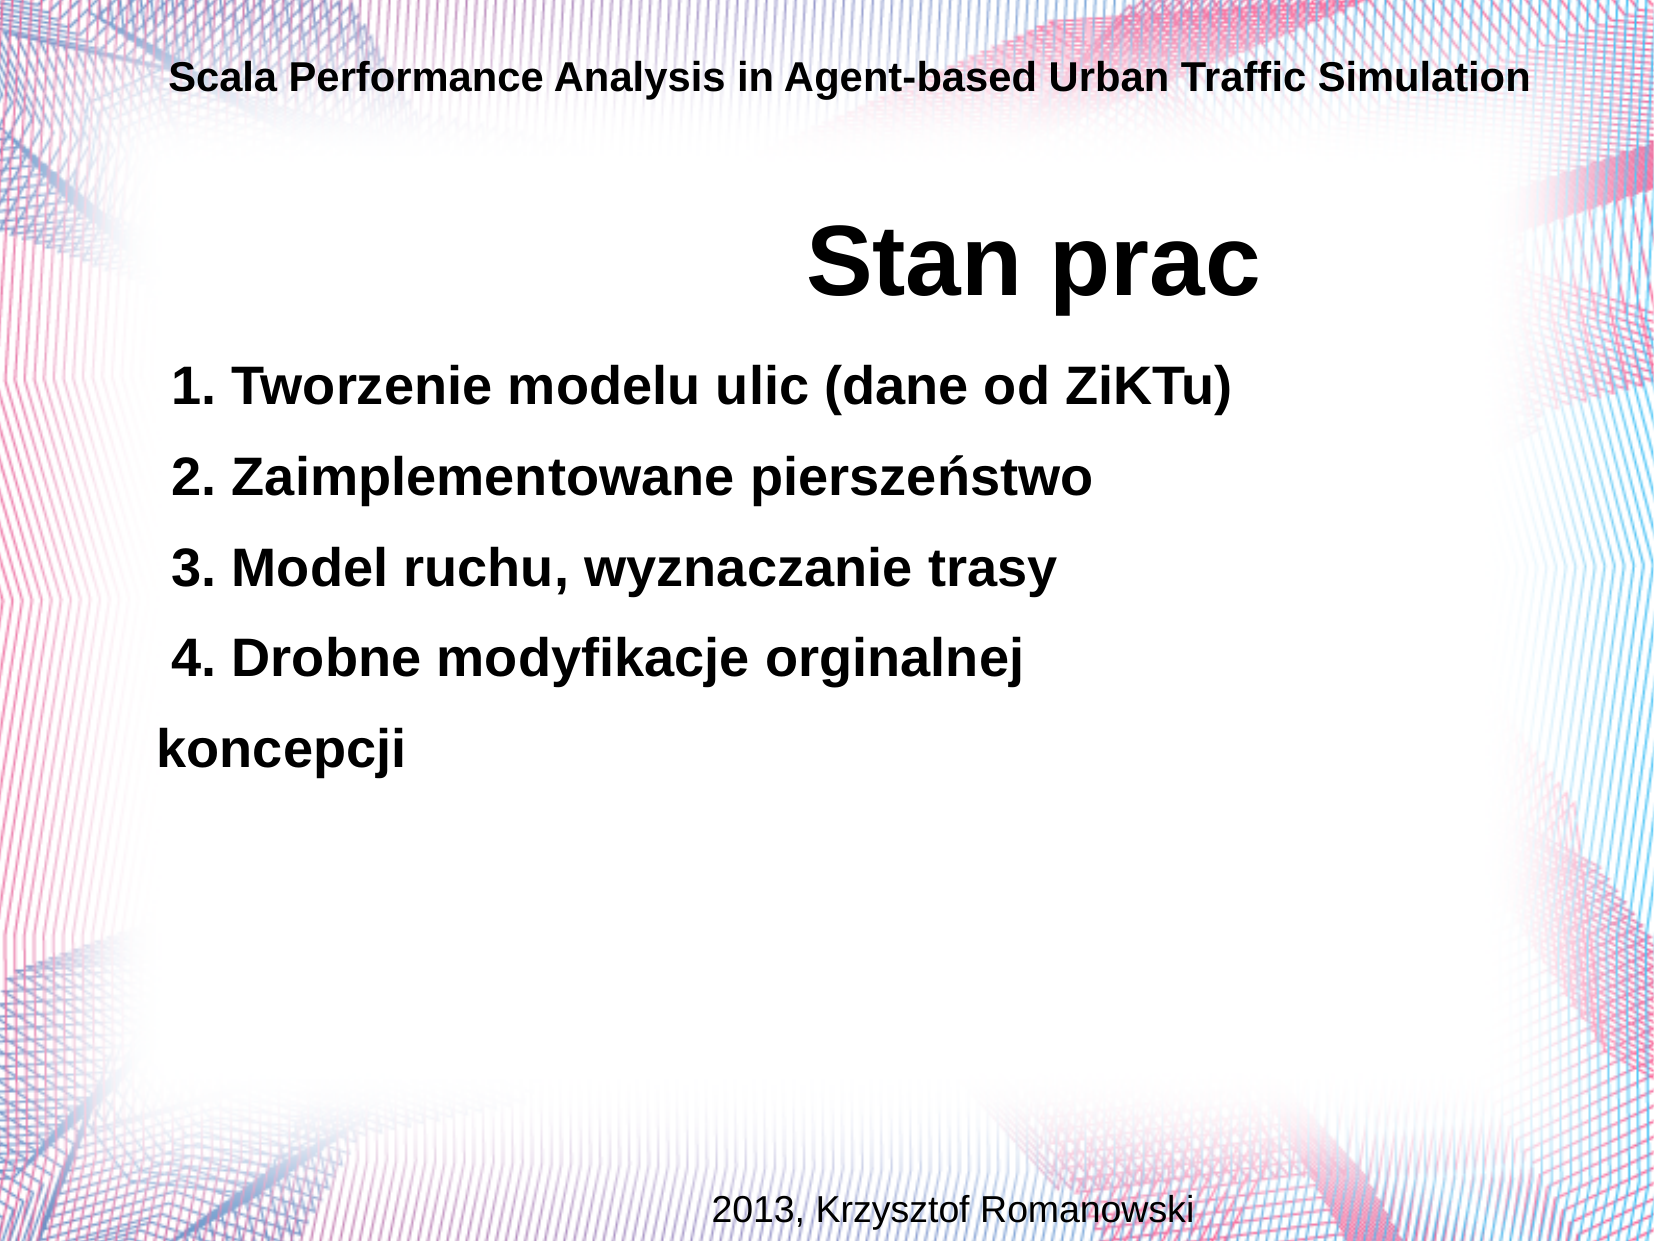

Scala Performance Analysis in Agent-based Urban Traffic Simulation
Stan prac
 1. Tworzenie modelu ulic (dane od ZiKTu)
 2. Zaimplementowane pierszeństwo
 3. Model ruchu, wyznaczanie trasy
 4. Drobne modyfikacje orginalnej koncepcji
2013, Krzysztof Romanowski